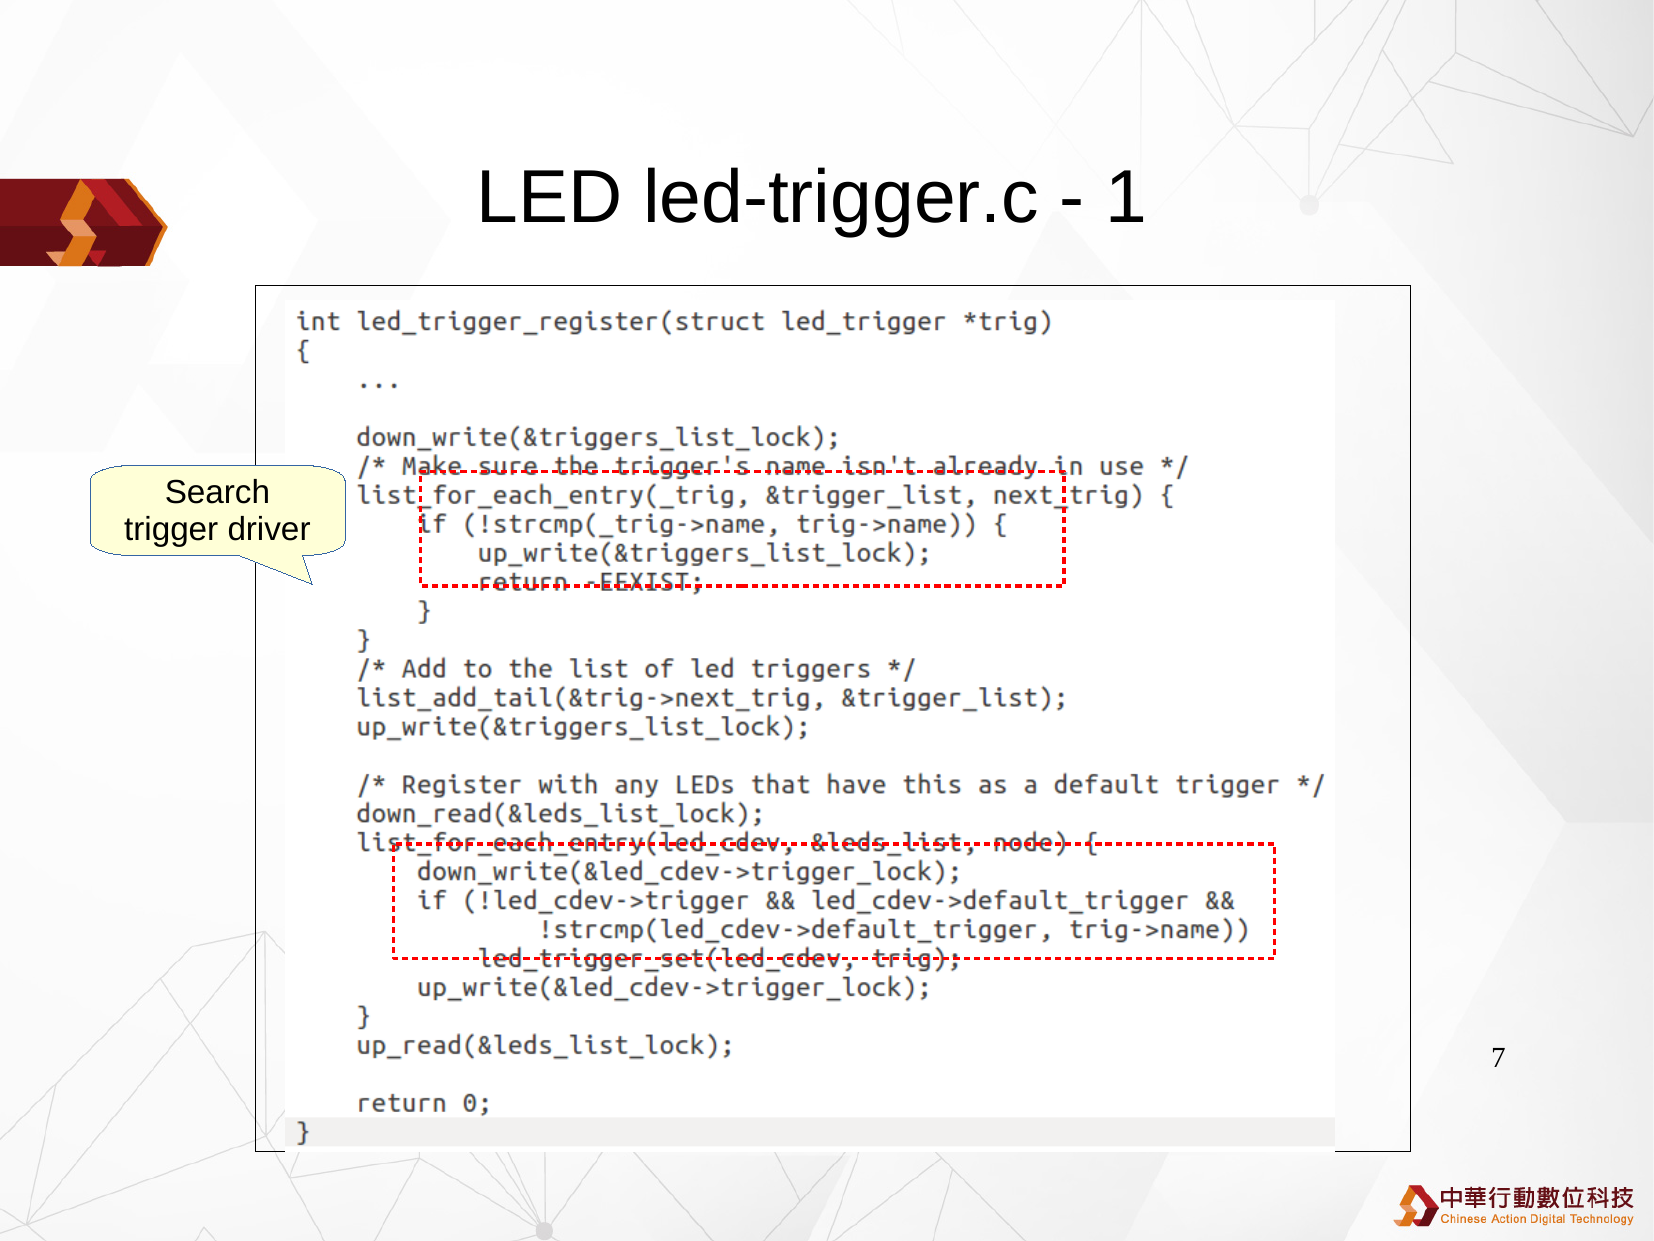

# LED led-trigger.c - 1
Search
trigger driver
7